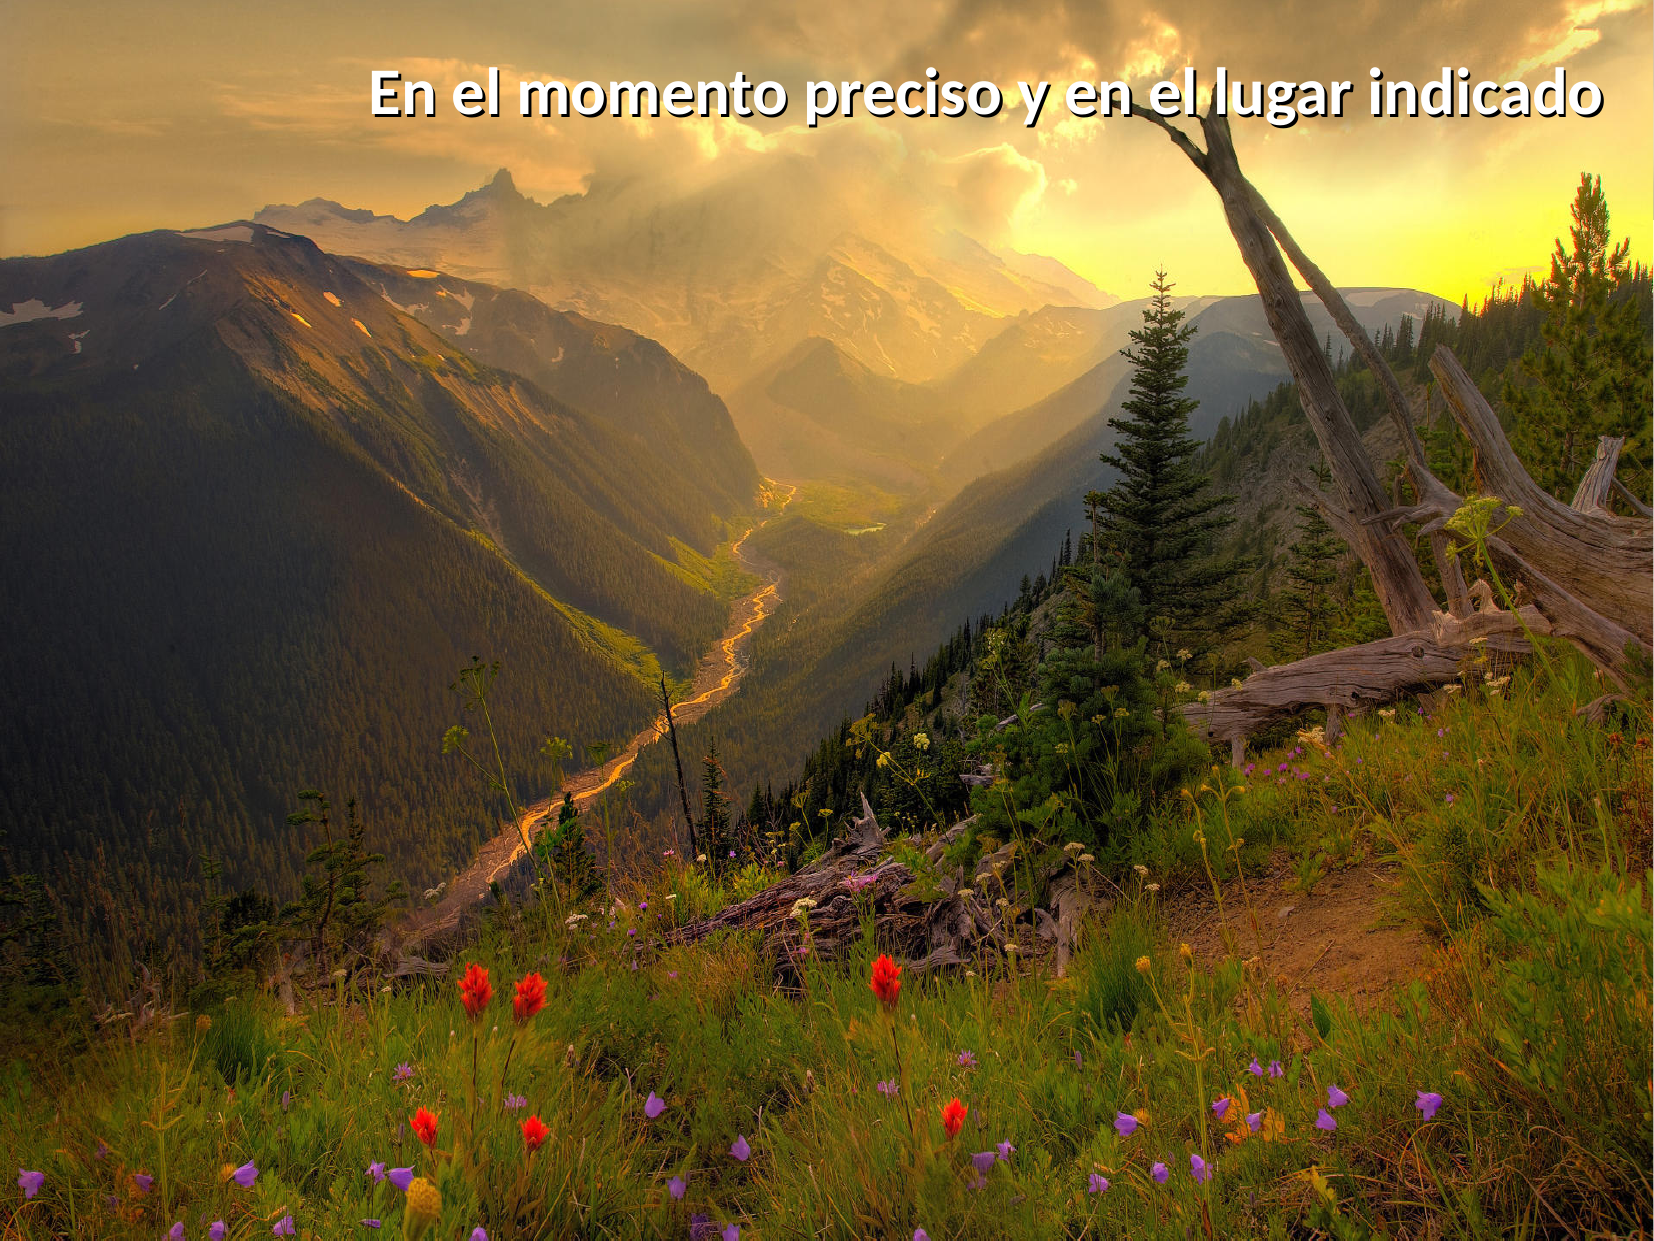

# En el momento preciso y en el lugar indicado
Introducción a la Física (Asorey-Sarmiento)
11